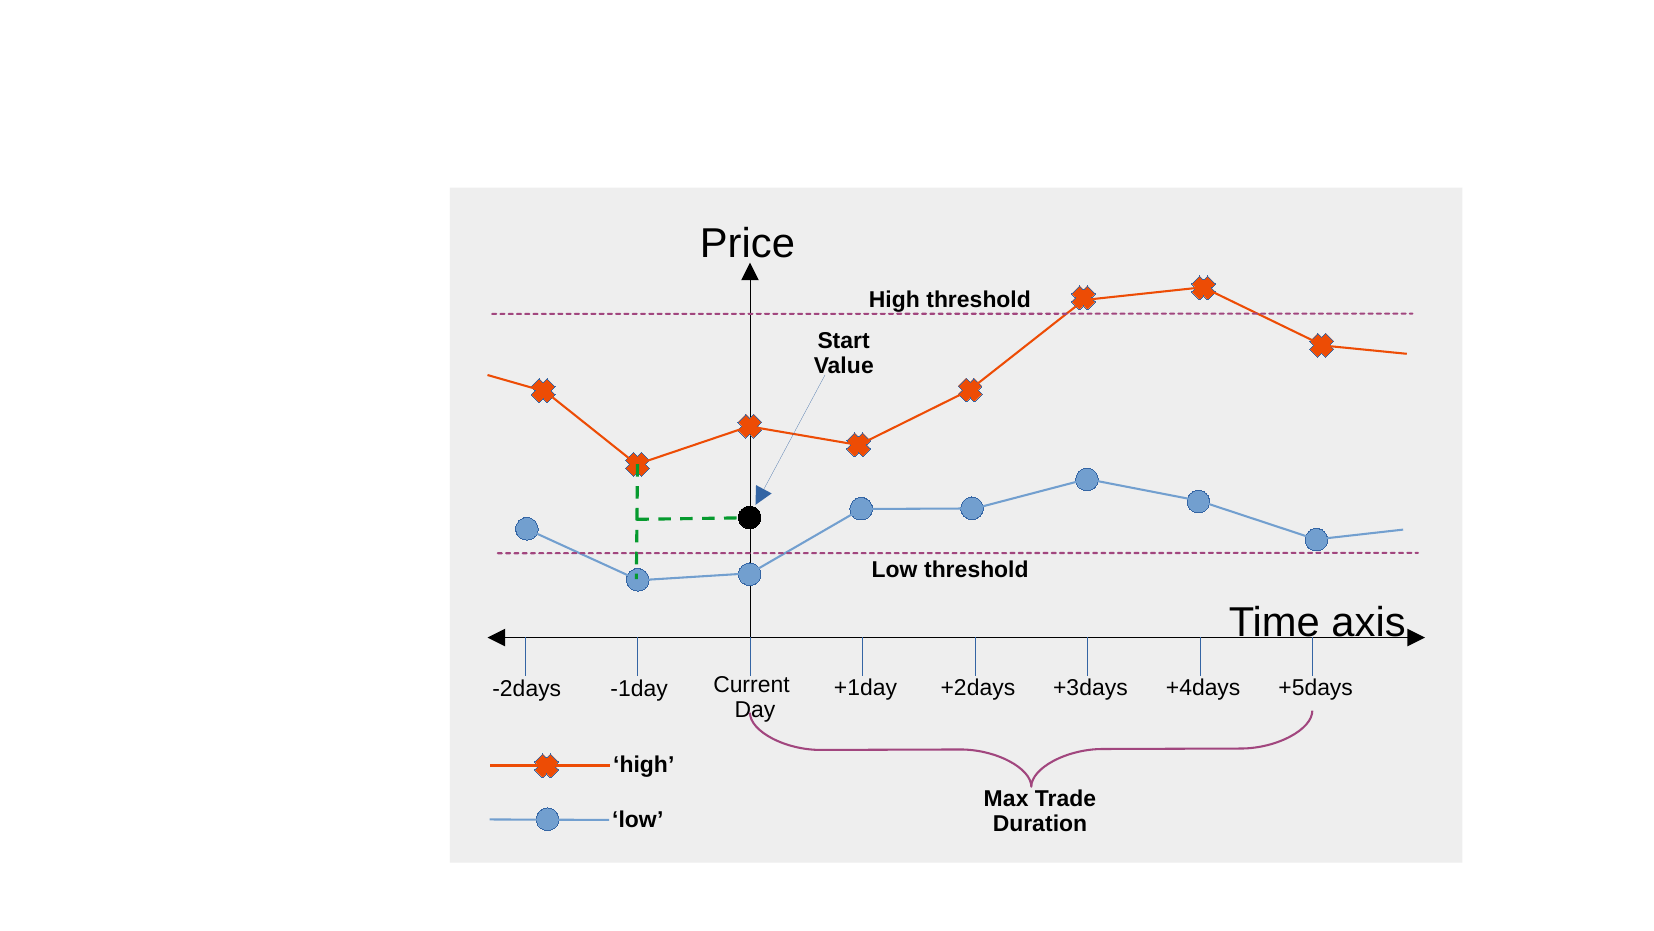

# Price
High threshold
Start Value
Low threshold
Time axis
+3days
+4days
+5days
+1day
+2days
-2days
-1day
Current
Day
‘high’
Max Trade Duration
‘low’